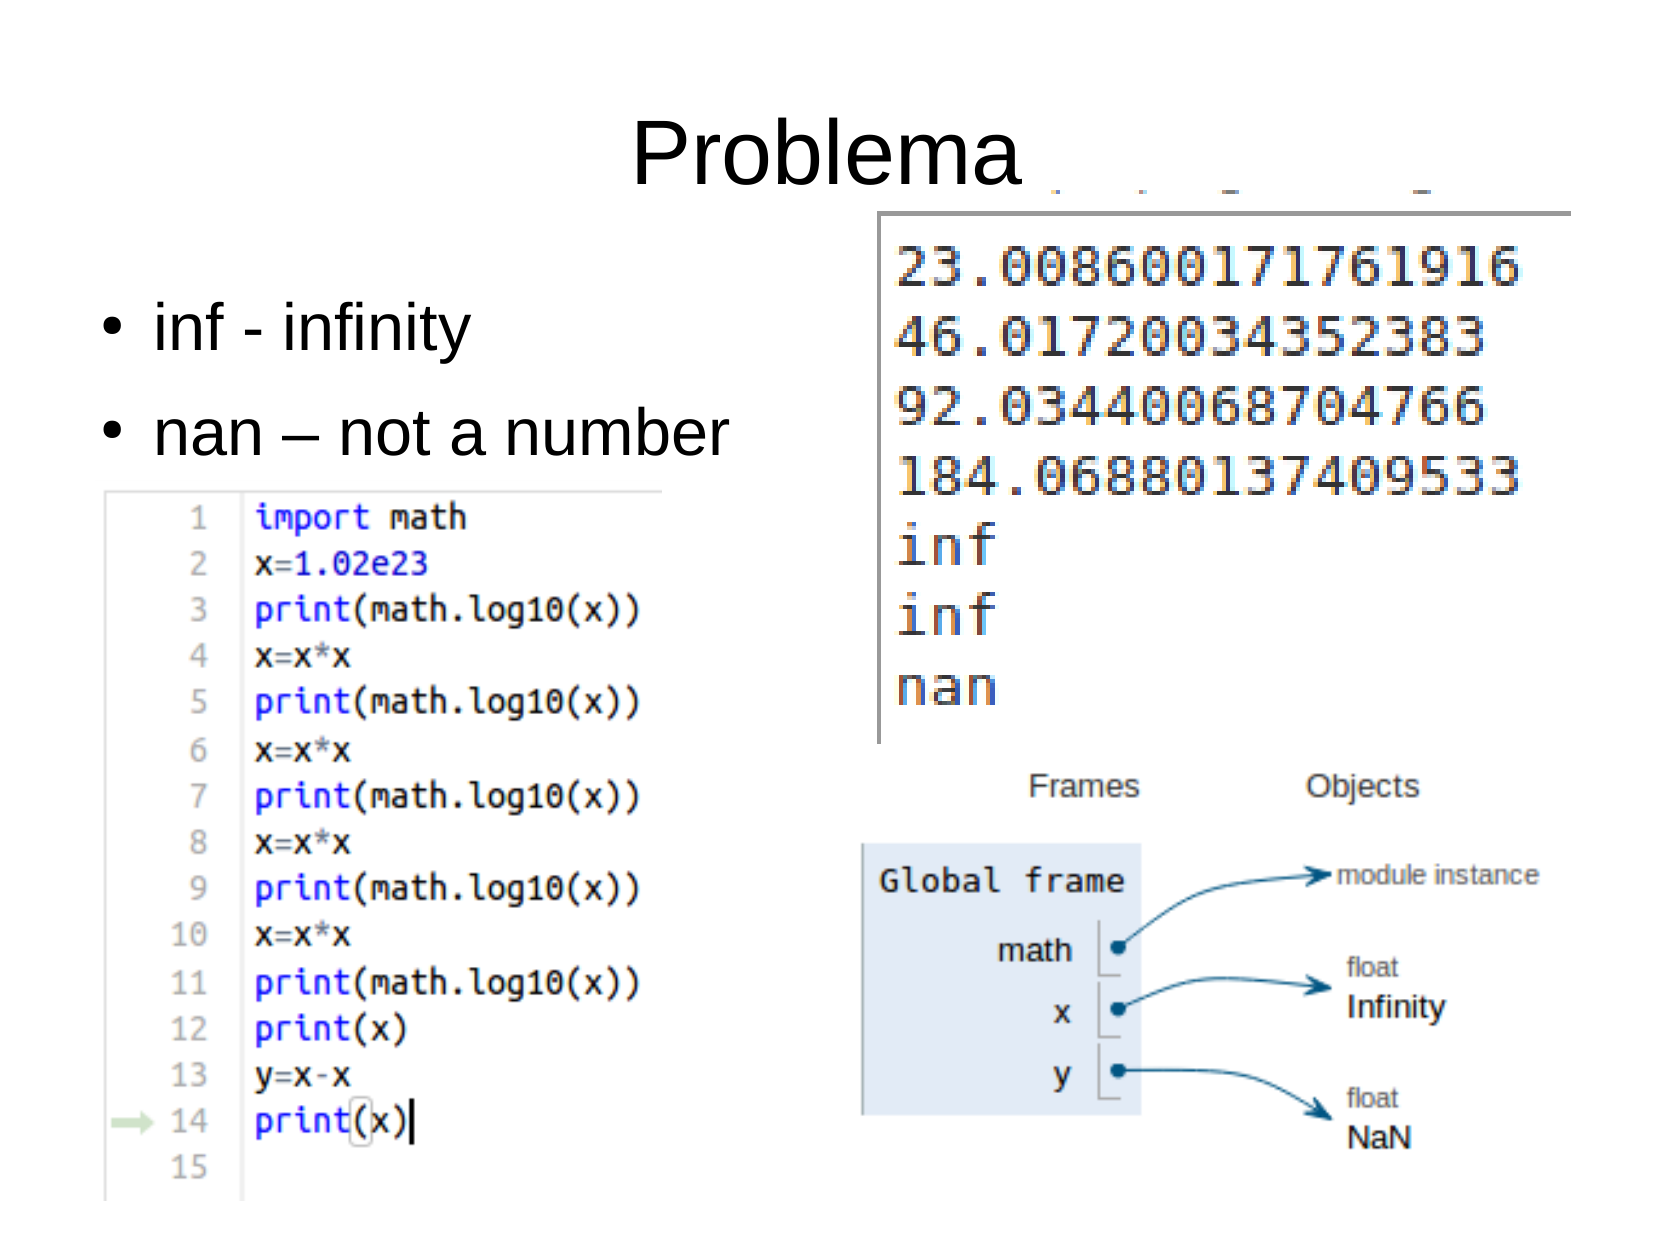

# Problema
inf - infinity
nan – not a number